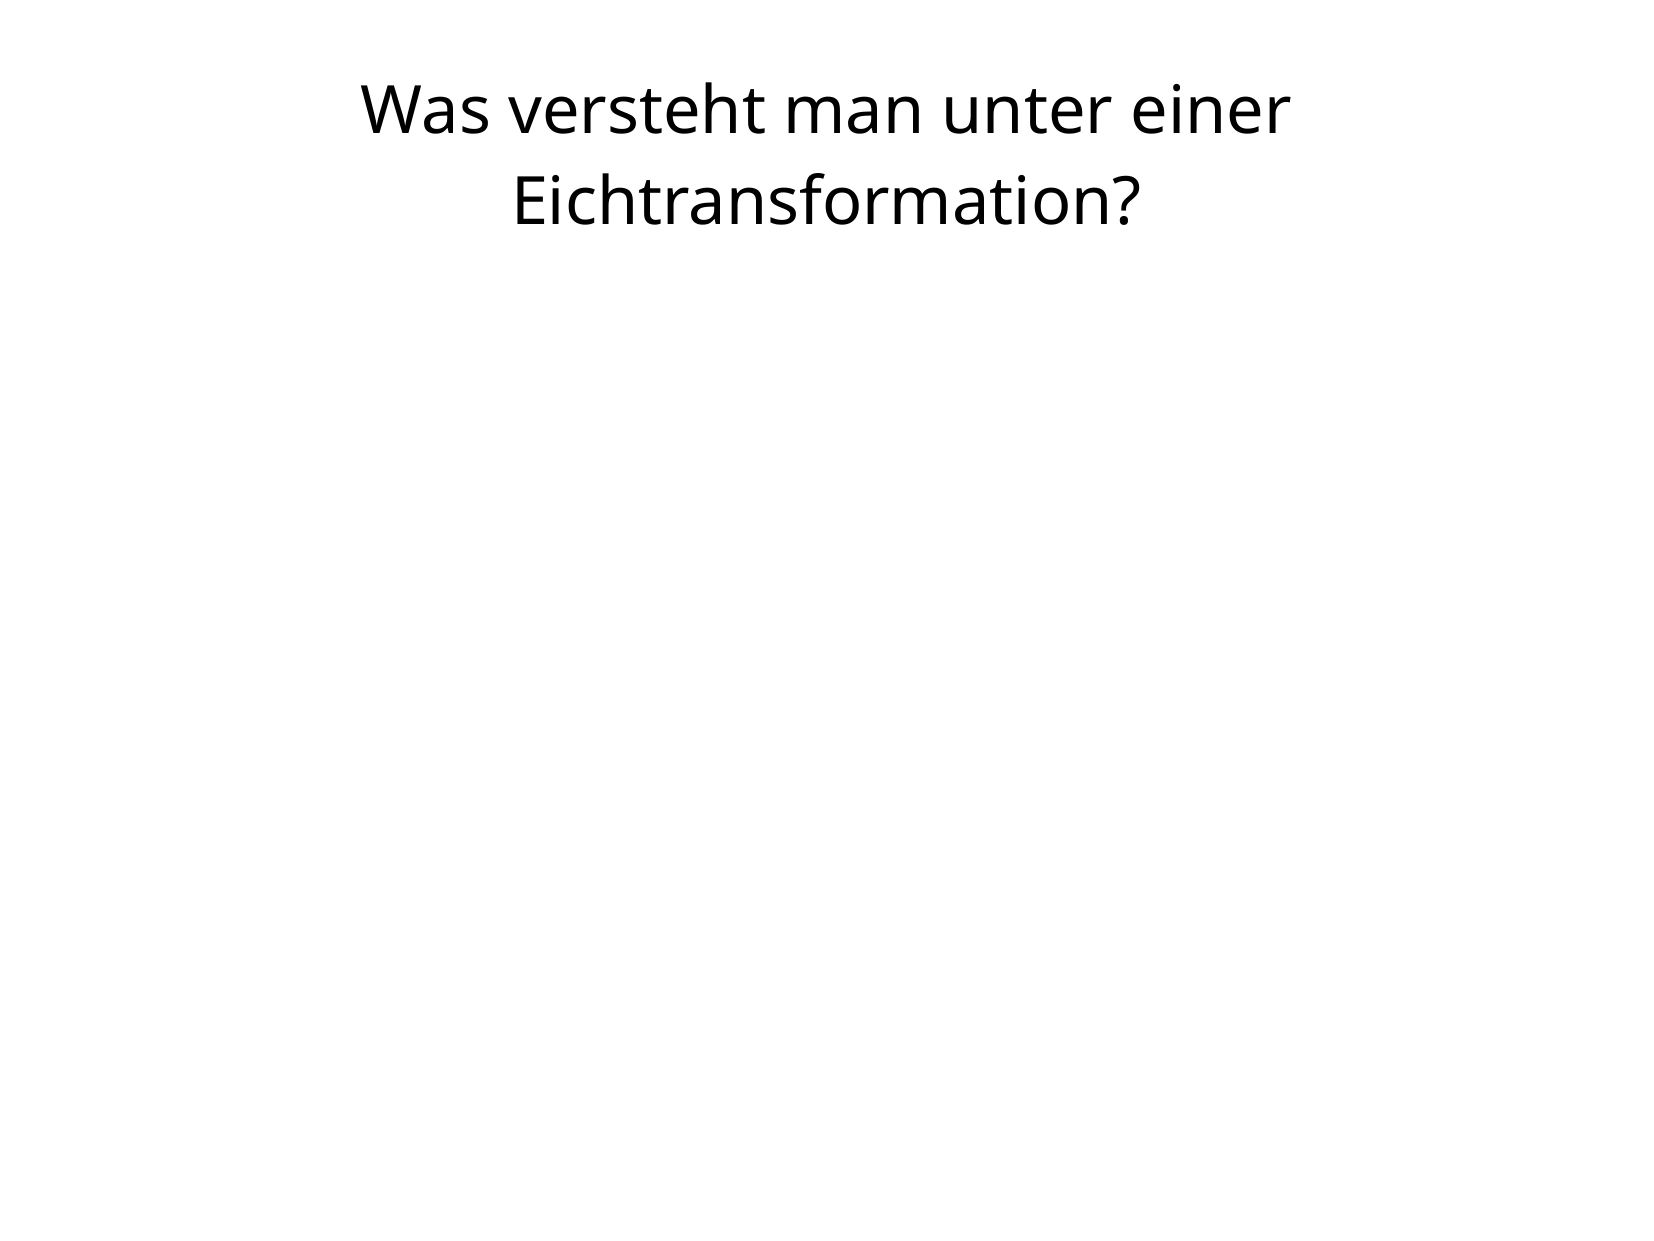

# Was versteht man unter einer Eichtransformation?